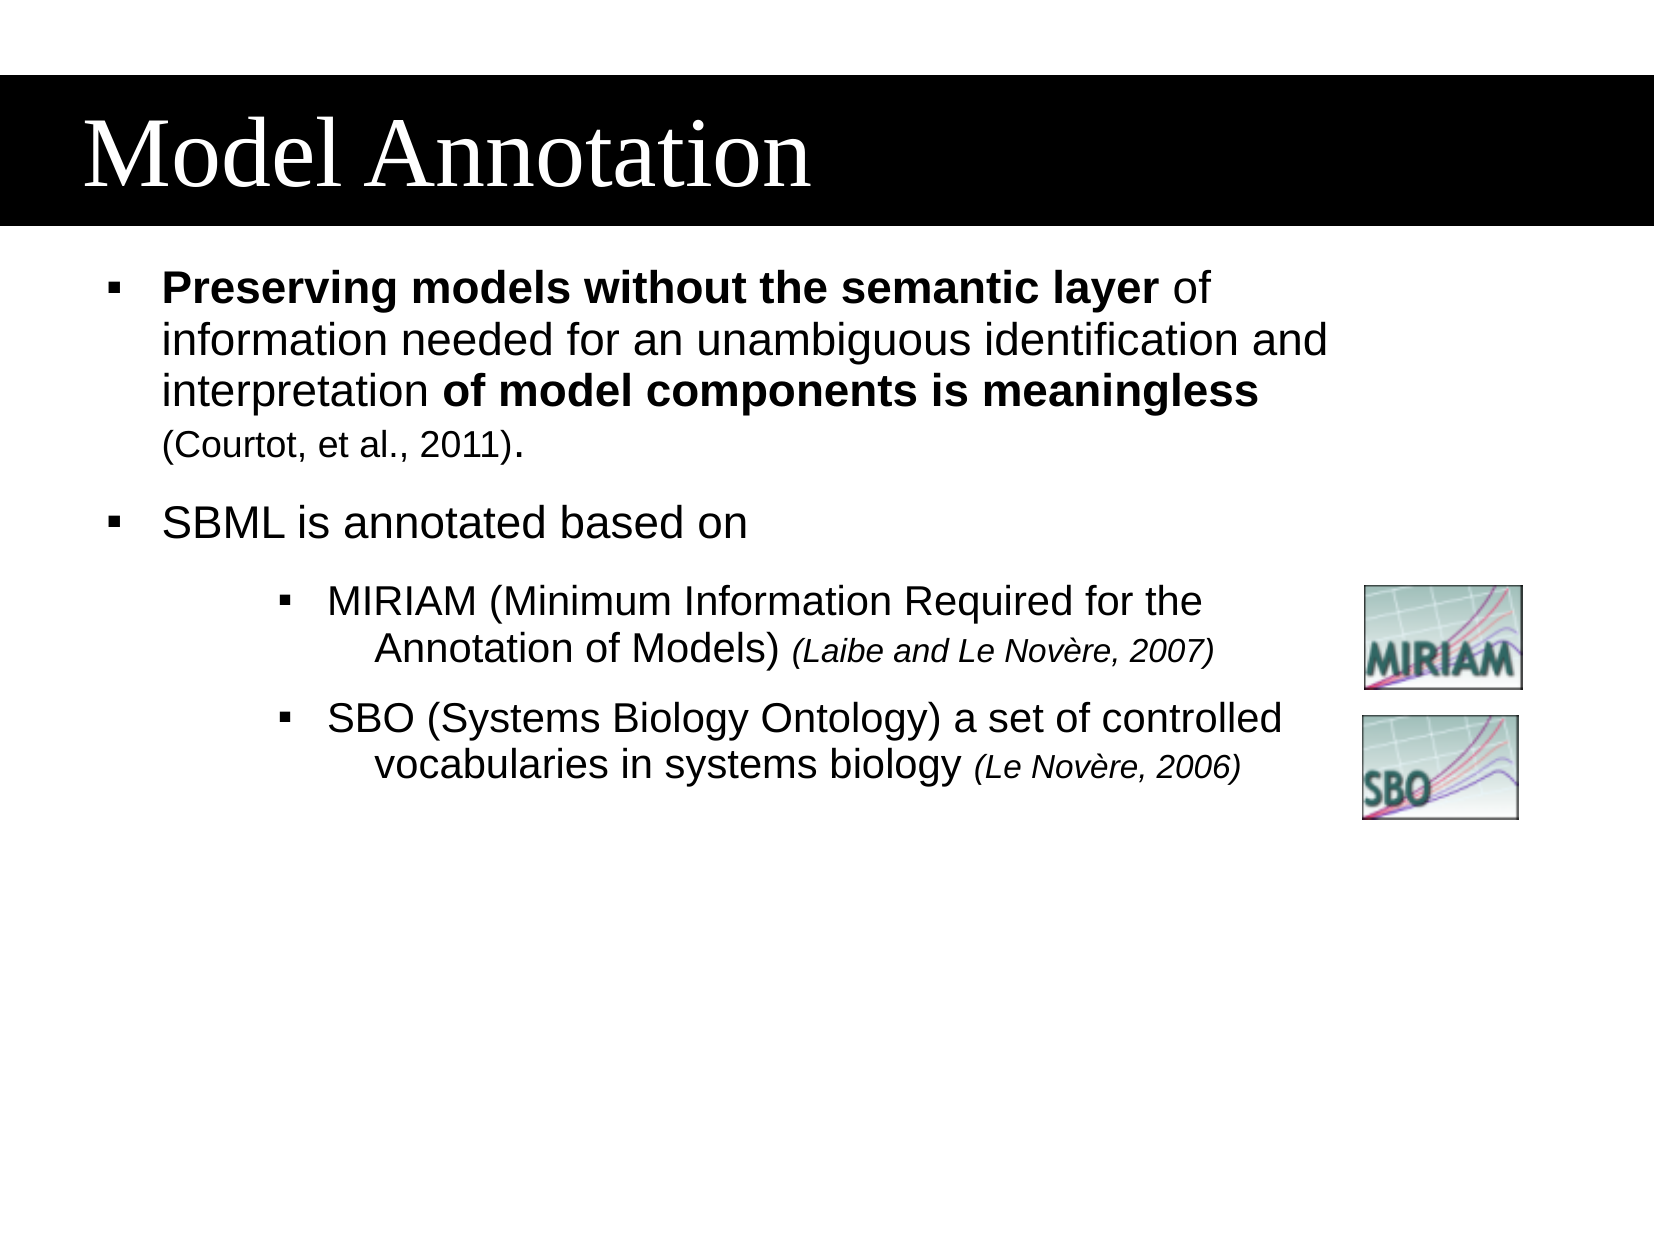

# Model Annotation
Preserving models without the semantic layer of information needed for an unambiguous identification and interpretation of model components is meaningless (Courtot, et al., 2011).
SBML is annotated based on
MIRIAM (Minimum Information Required for the Annotation of Models) (Laibe and Le Novère, 2007)
SBO (Systems Biology Ontology) a set of controlled vocabularies in systems biology (Le Novère, 2006)